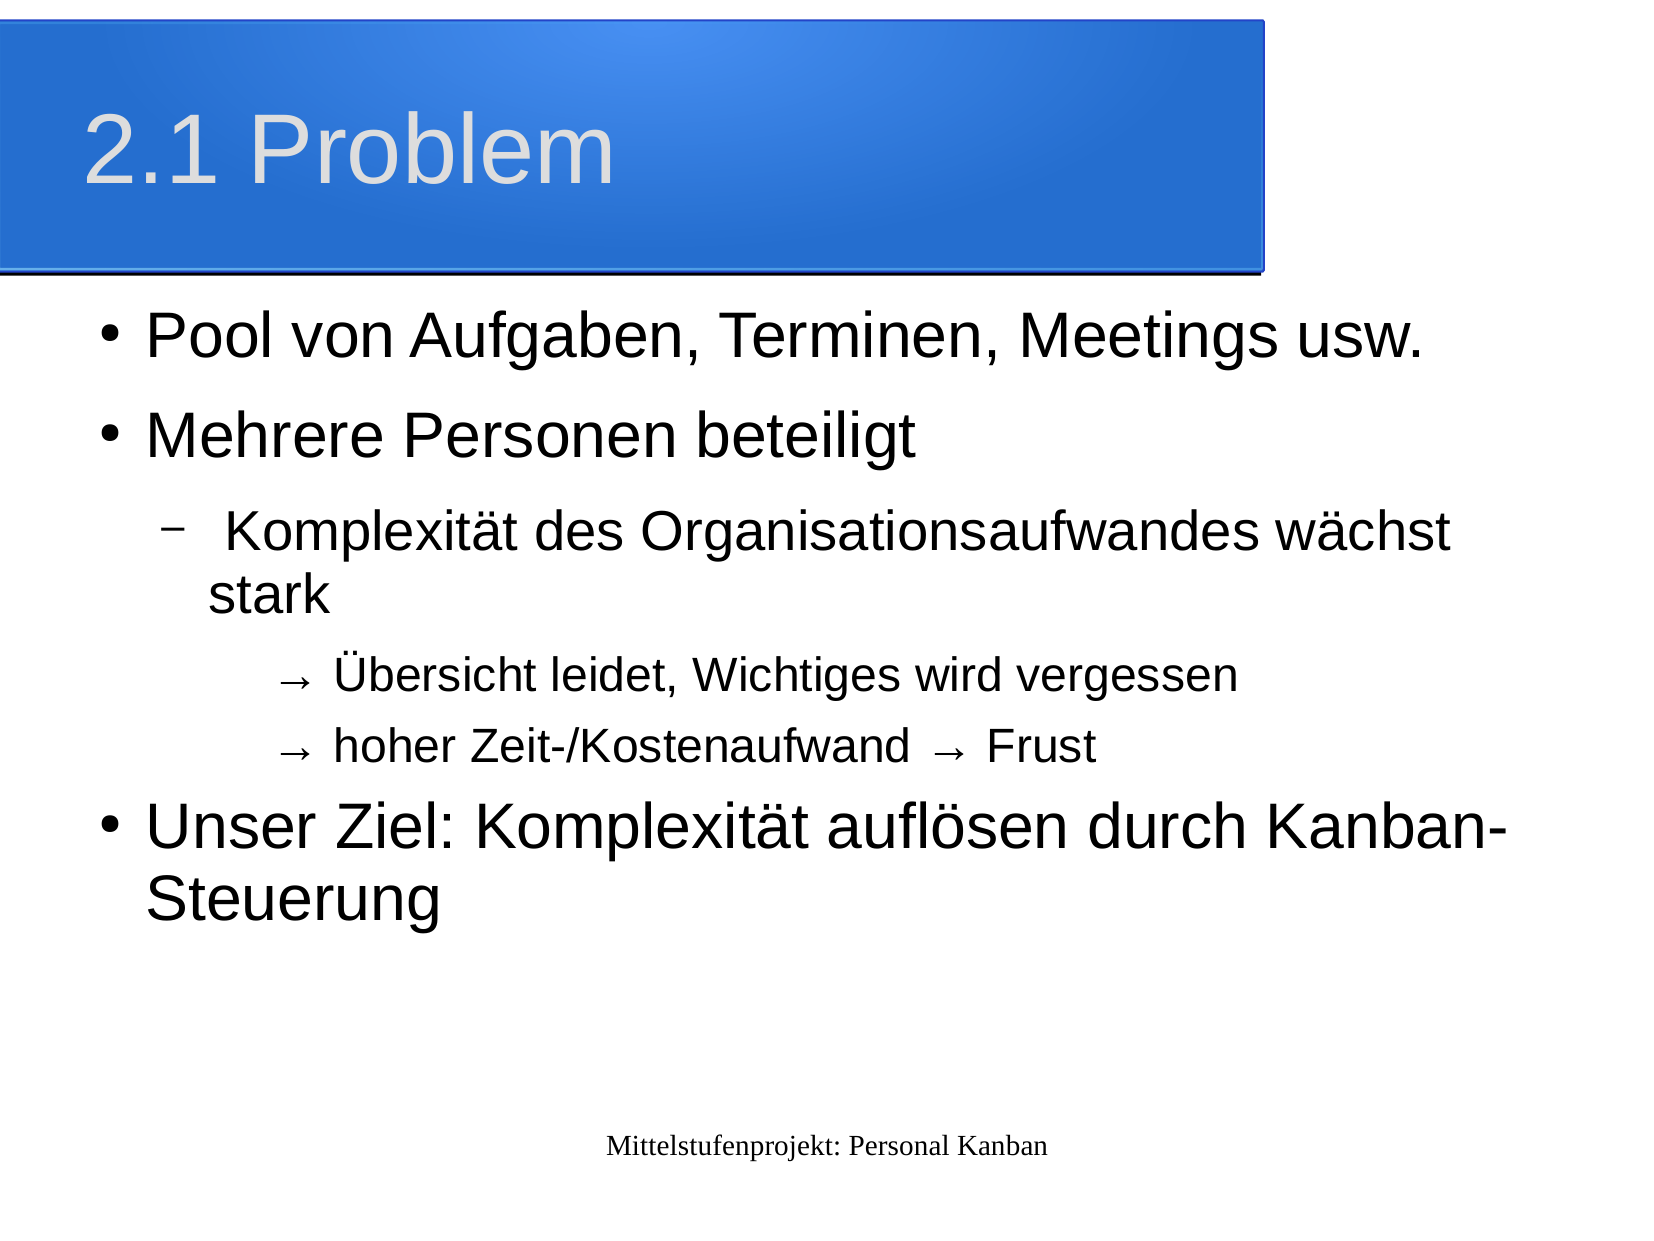

# 2.1 Problem
Pool von Aufgaben, Terminen, Meetings usw.
Mehrere Personen beteiligt
 Komplexität des Organisationsaufwandes wächst stark
→ Übersicht leidet, Wichtiges wird vergessen
→ hoher Zeit-/Kostenaufwand → Frust
Unser Ziel: Komplexität auflösen durch Kanban-Steuerung
Mittelstufenprojekt: Personal Kanban